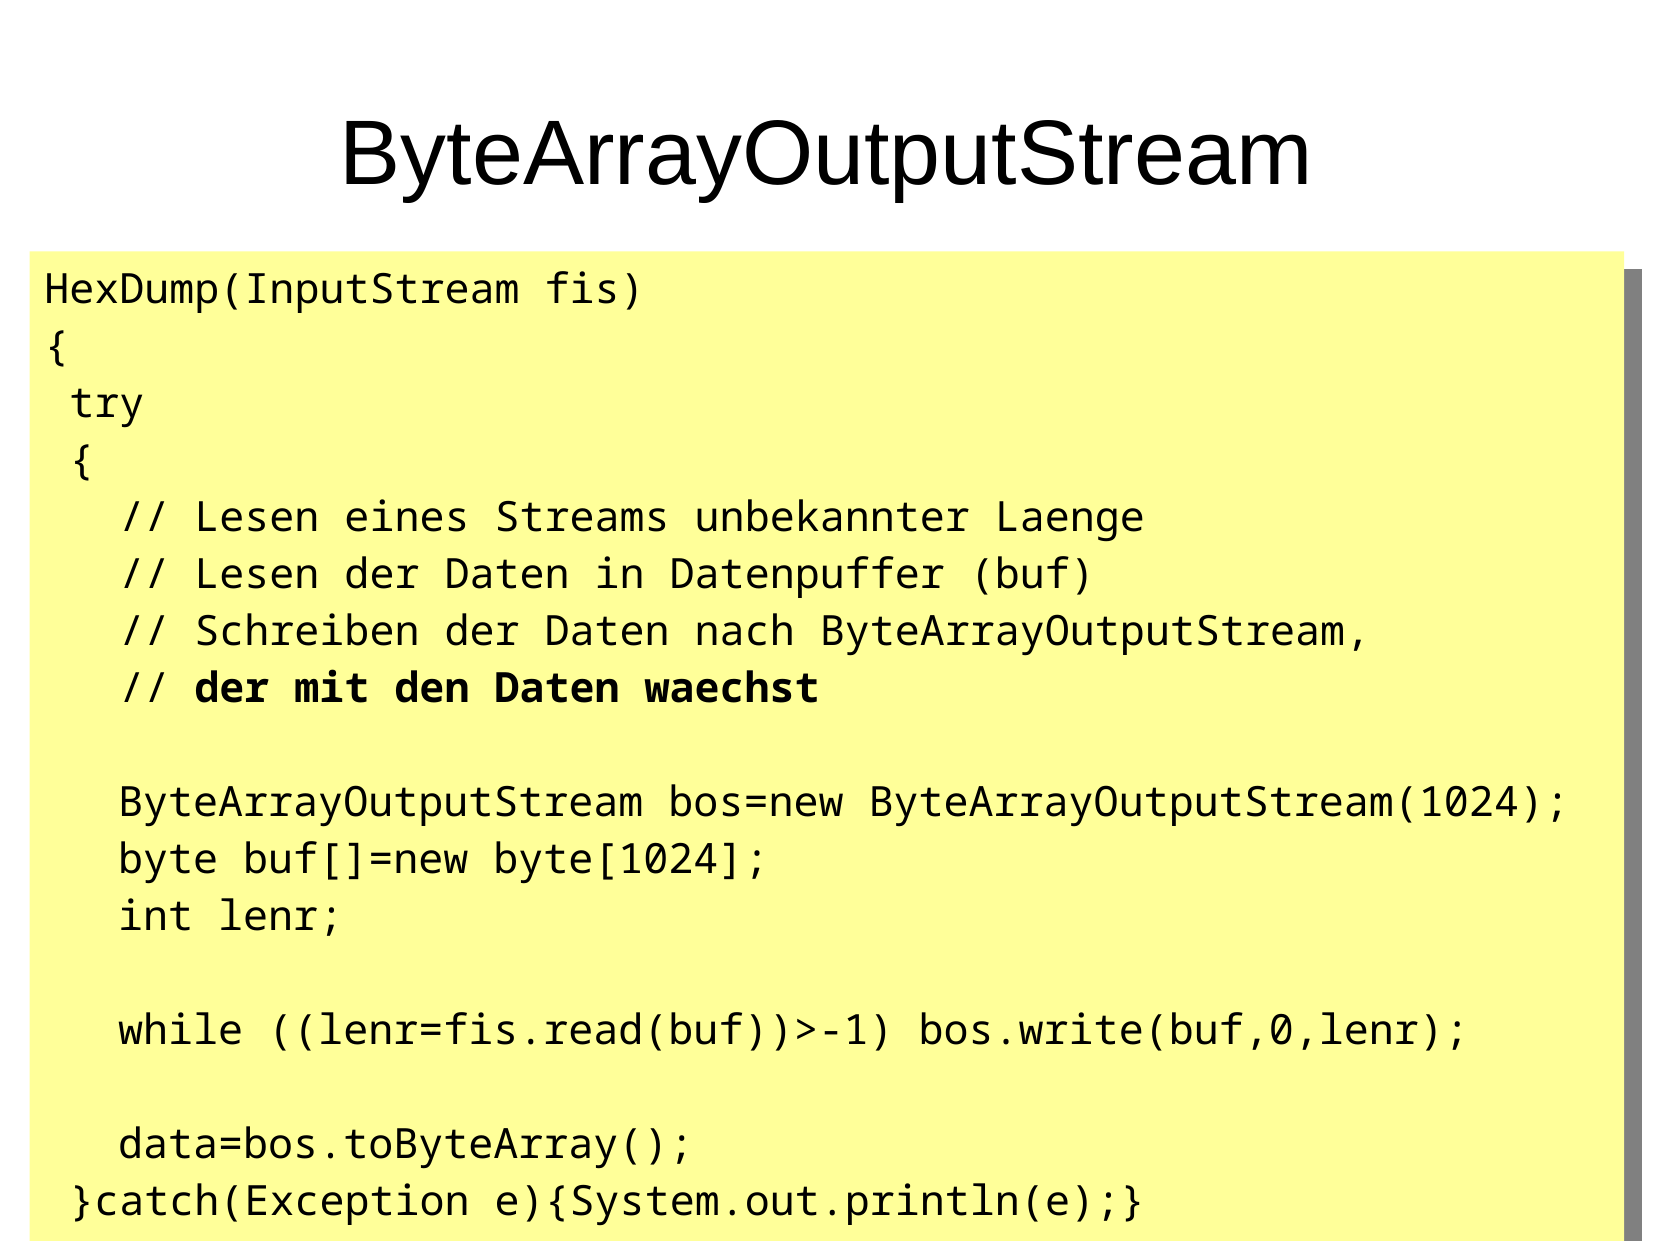

# ByteArrayOutputStream
HexDump(InputStream fis)
{
 try
 {
 // Lesen eines Streams unbekannter Laenge
 // Lesen der Daten in Datenpuffer (buf)
 // Schreiben der Daten nach ByteArrayOutputStream,
 // der mit den Daten waechst
	ByteArrayOutputStream bos=new ByteArrayOutputStream(1024);
	byte buf[]=new byte[1024];
	int lenr;
	while ((lenr=fis.read(buf))>-1) bos.write(buf,0,lenr);
	data=bos.toByteArray();
 }catch(Exception e){System.out.println(e);}
}
11